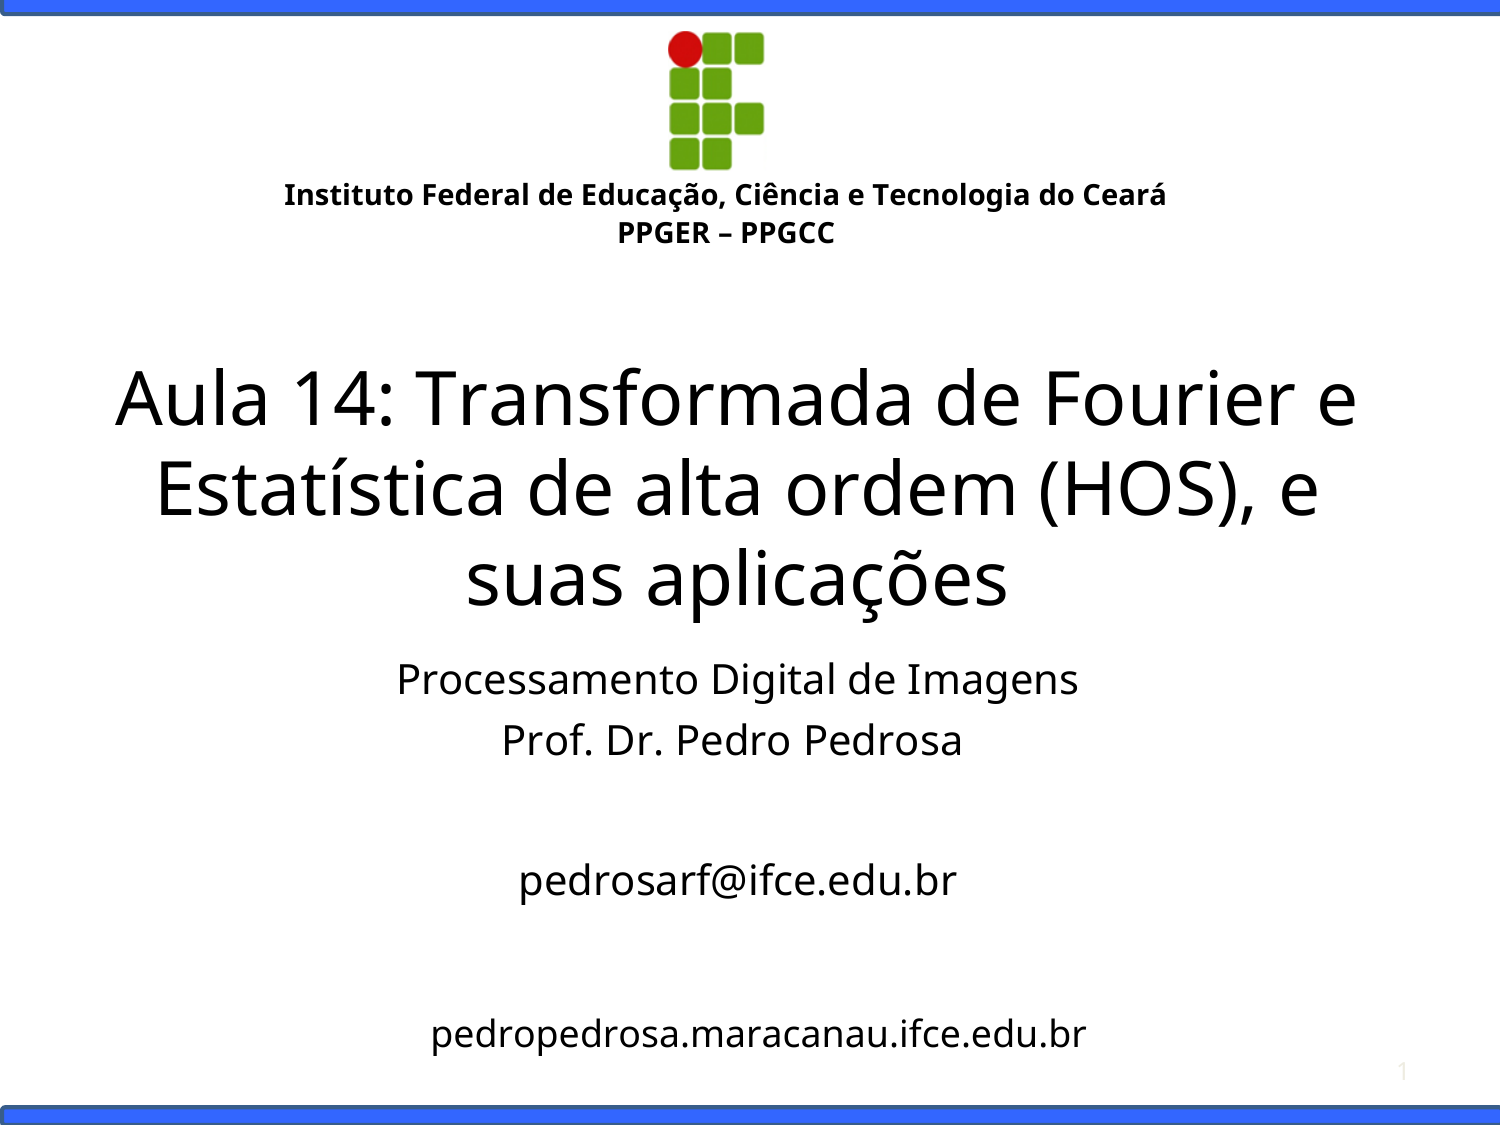

Instituto Federal de Educação, Ciência e Tecnologia do Ceará
PPGER – PPGCC
Aula 14: Transformada de Fourier e Estatística de alta ordem (HOS), e suas aplicações
Processamento Digital de Imagens
Prof. Dr. Pedro Pedrosa
pedrosarf@ifce.edu.br
pedropedrosa.maracanau.ifce.edu.br